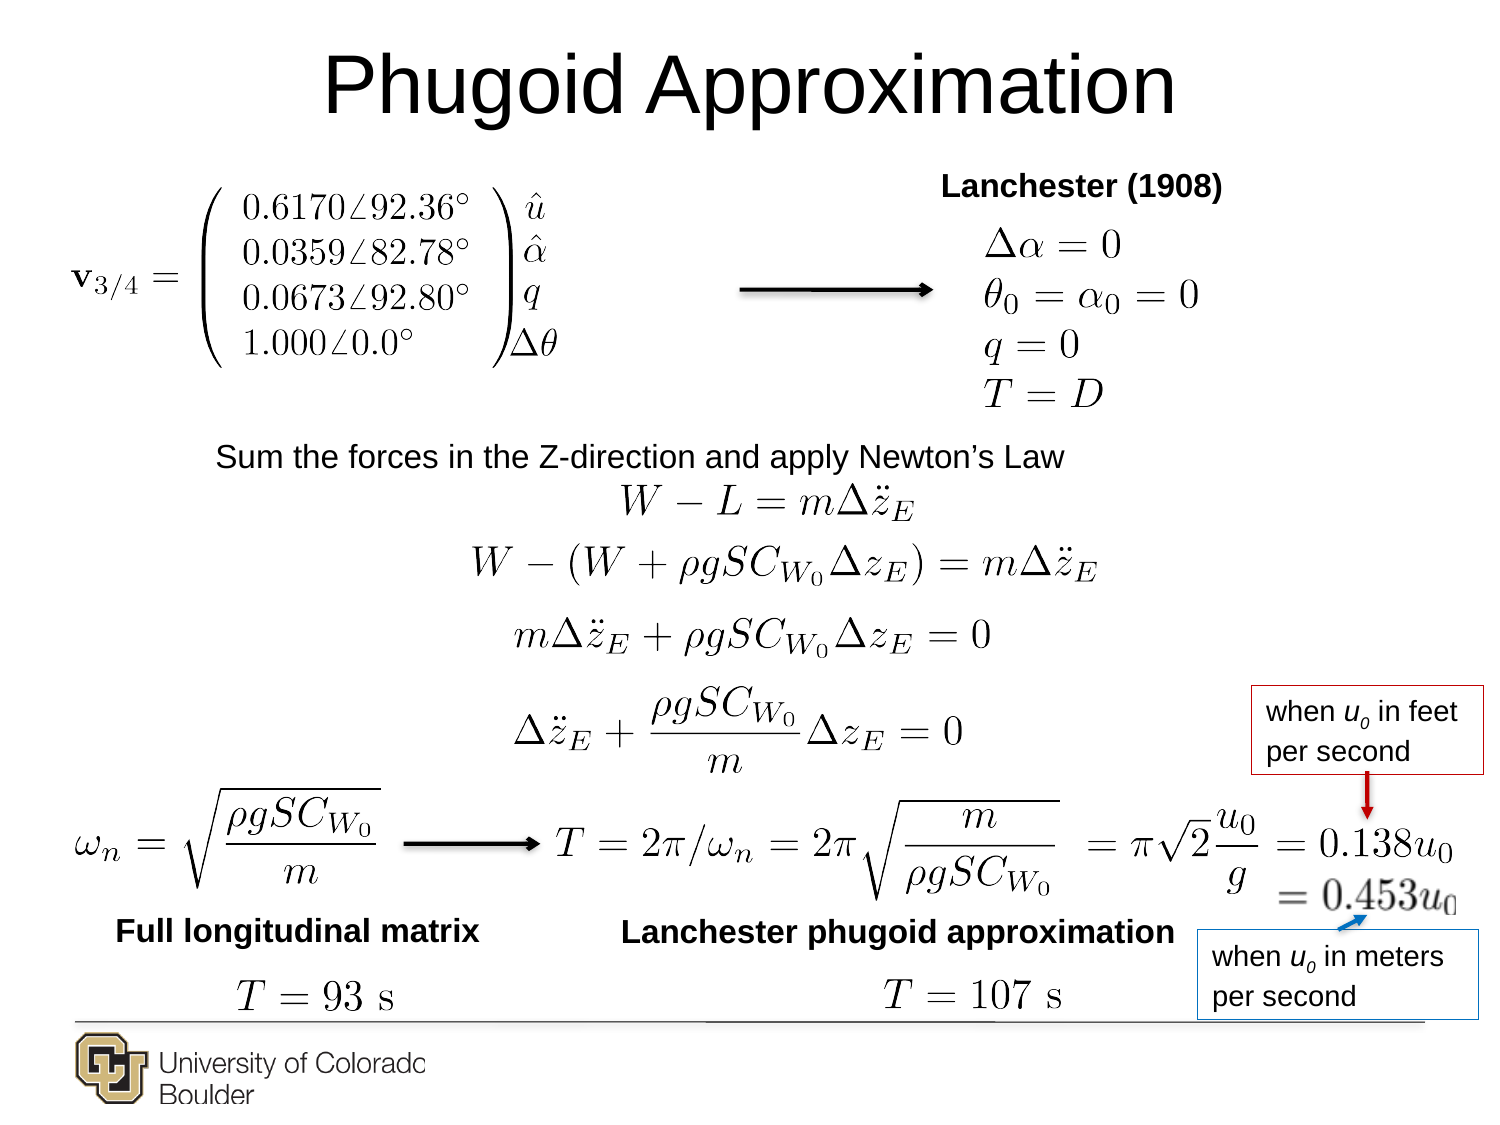

# Phugoid Approximation
Lanchester (1908)
Sum the forces in the Z-direction and apply Newton’s Law
when u0 in feet per second
Full longitudinal matrix
Lanchester phugoid approximation
when u0 in meters per second